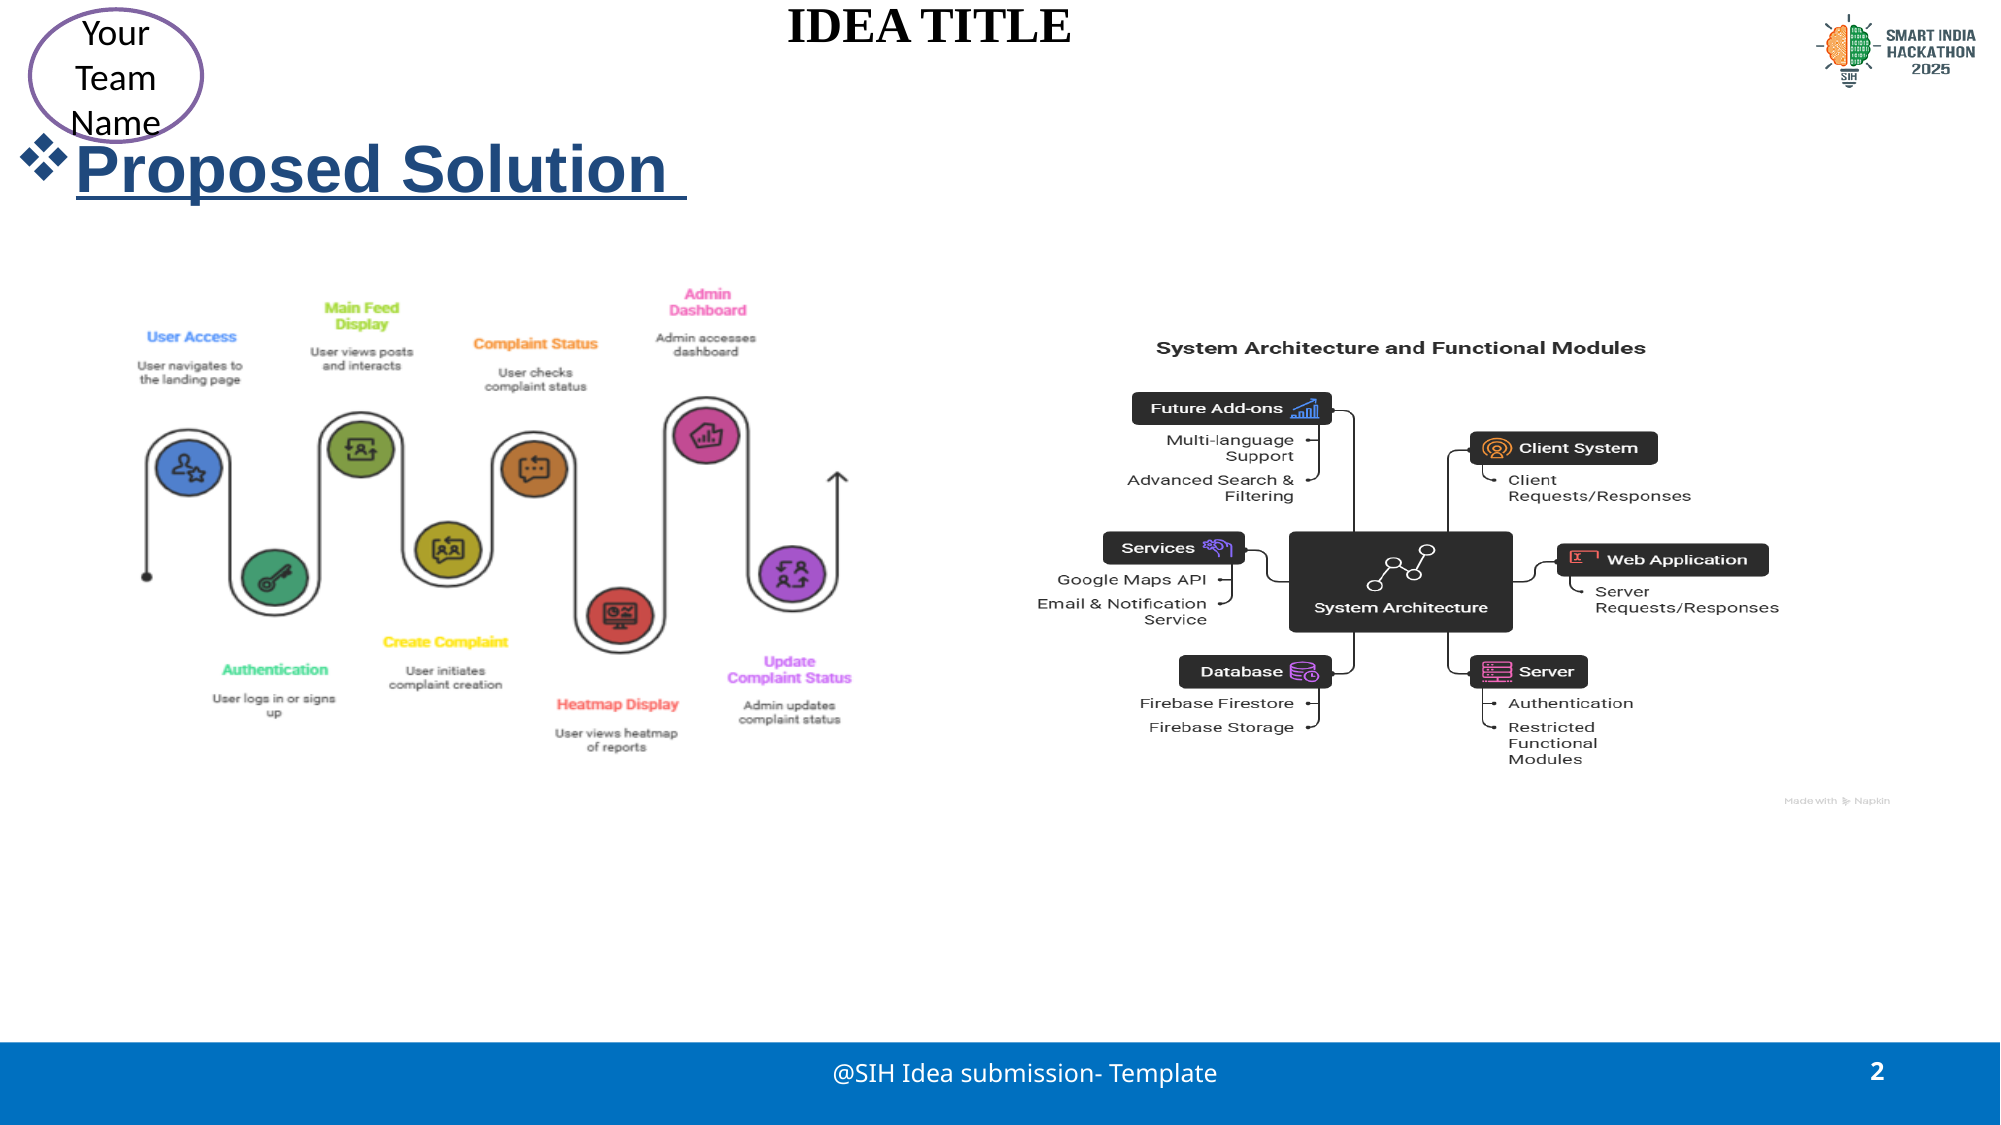

# IDEA TITLE
Your Team Name
Proposed Solution
@SIH Idea submission- Template
📱 Citizens report civic issues (potholes, garbage, broken lights, illegal parking, etc.) via photos, videos, or blogs.
🌍 Reports are geo-tagged and displayed on a heatmap for better visualization.
🗳 Upvote/Downvote mechanism to crowd-prioritize the most urgent issues.
🔔 Real-time notifications to users on complaint progress.
📊 Complaint tracking system with status updates: Unviewed → In Progress → Resolved.
🔐 Secure authentication via Gmail/Email (Firebase + Google Sign-in).
🖥 Admin dashboard for authorities to view, categorize, and update complaint status.
📸 Proof-based resolution – authorities upload photos/videos before closing an issue.
📈 Analytics and insights for authorities to track density, frequency, and response times.
🌐 Future scope – multilingual support, AI categorization, IoT integration with smart city infrastructure.
How it Addresses the Problem
 Builds a Transparent communication bridge between citizens and authorities.
Provides visual data to help officials allocate resources.
Empowers citizens with visibility of progress, reducing frustration and distrust.
Encourages community participation and collective responsibility for civic issues.
Innovation and Uniqueness of the Solution
🚀 Social-media style engagement for civic problem-solving.
🙌 Crowdsourced validation (upvotes/downvotes) – ensures priority is given to genuine & widely impactful issues.
📷 Proof-backed resolution system → no complaint can be marked resolved without evidence.
🎯 Gamified transparency loop → motivates citizens to actively report and track issues.
🌍 Scalable for smart cities with future add-ons like AI issue detection, multilingual chatbot, and IoT-enabled monitoring.